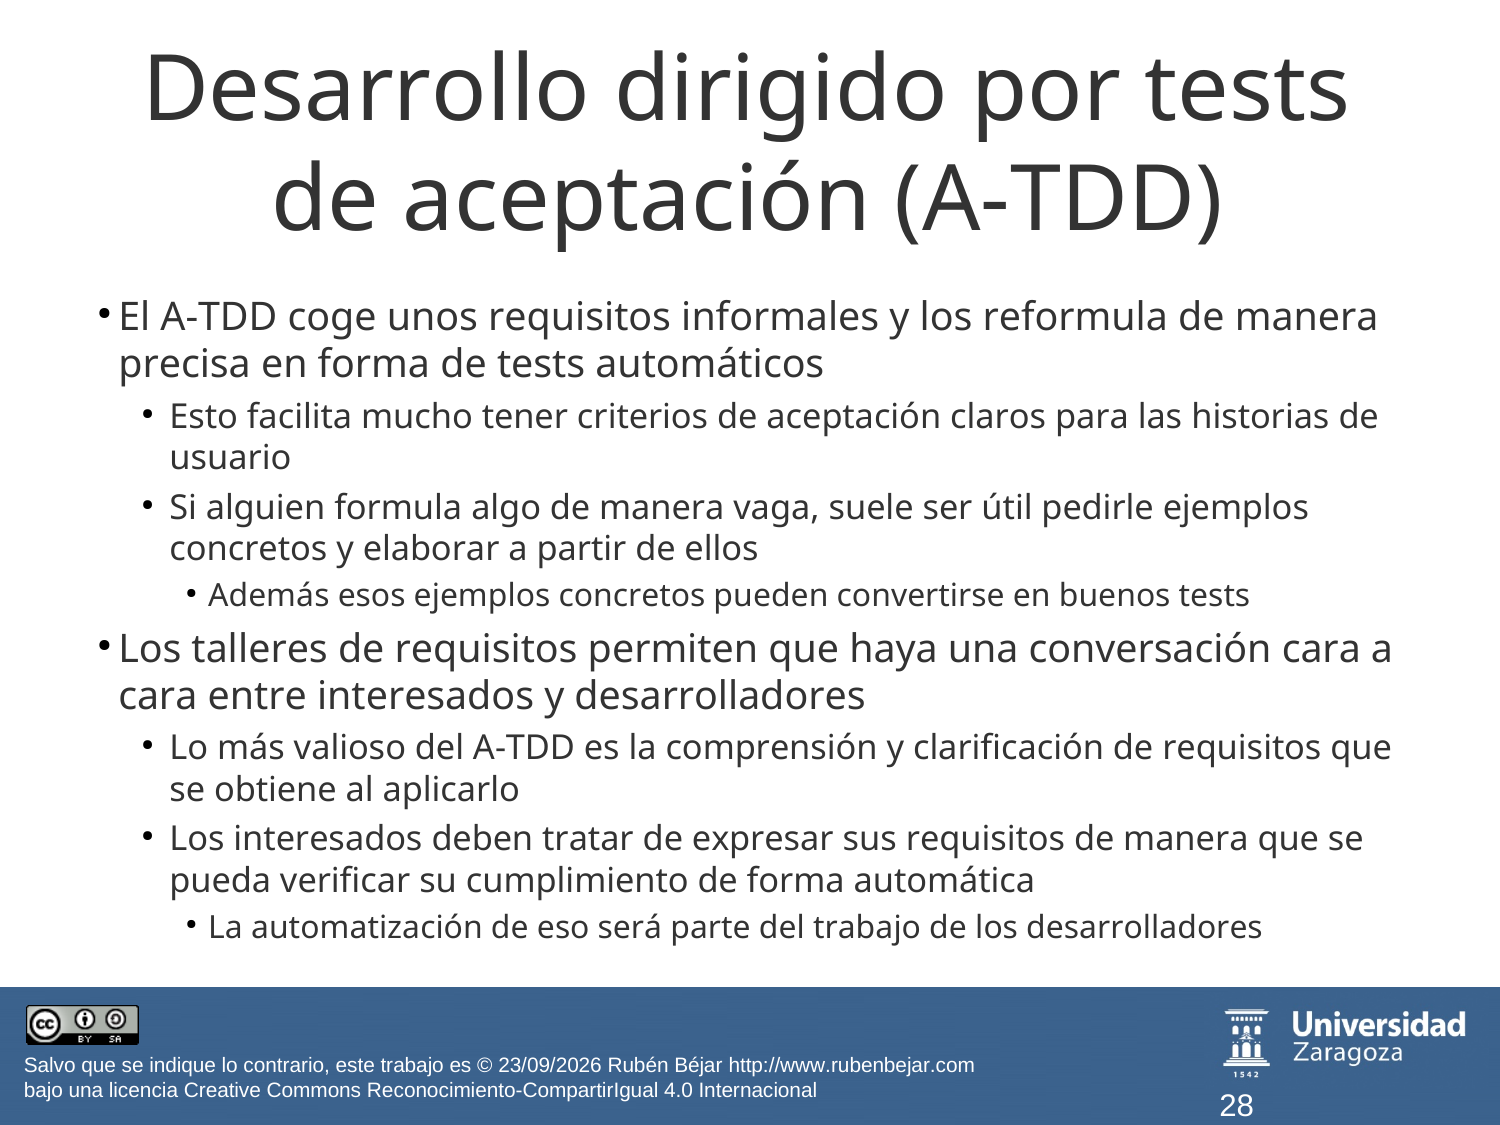

# Desarrollo dirigido por tests de aceptación (A-TDD)
El A-TDD coge unos requisitos informales y los reformula de manera precisa en forma de tests automáticos
Esto facilita mucho tener criterios de aceptación claros para las historias de usuario
Si alguien formula algo de manera vaga, suele ser útil pedirle ejemplos concretos y elaborar a partir de ellos
Además esos ejemplos concretos pueden convertirse en buenos tests
Los talleres de requisitos permiten que haya una conversación cara a cara entre interesados y desarrolladores
Lo más valioso del A-TDD es la comprensión y clarificación de requisitos que se obtiene al aplicarlo
Los interesados deben tratar de expresar sus requisitos de manera que se pueda verificar su cumplimiento de forma automática
La automatización de eso será parte del trabajo de los desarrolladores